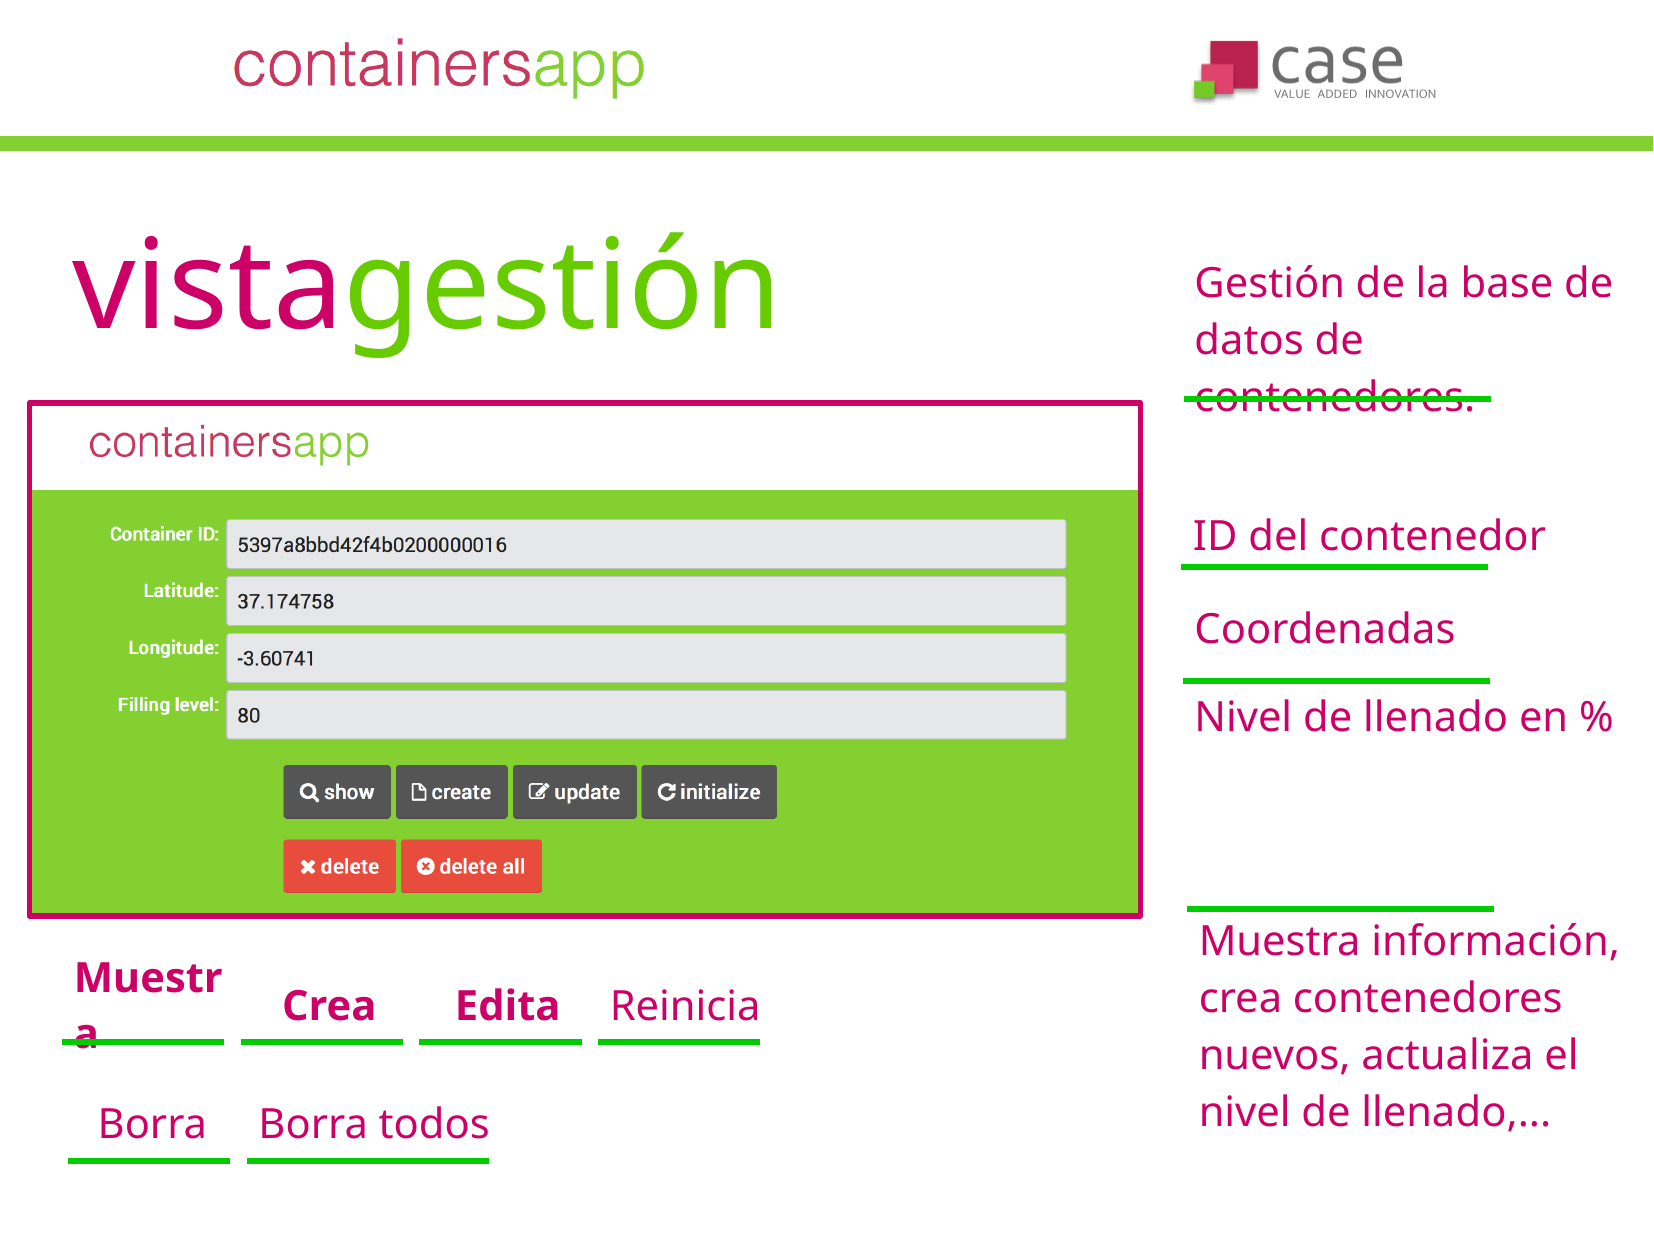

# vistagestión -
Gestión de la base de datos de contenedores.
ID del contenedor
Coordenadas
Nivel de llenado en %
Muestra información, crea contenedores nuevos, actualiza el nivel de llenado,...
Muestra
Crea
Edita
Reinicia
Borra
Borra todos